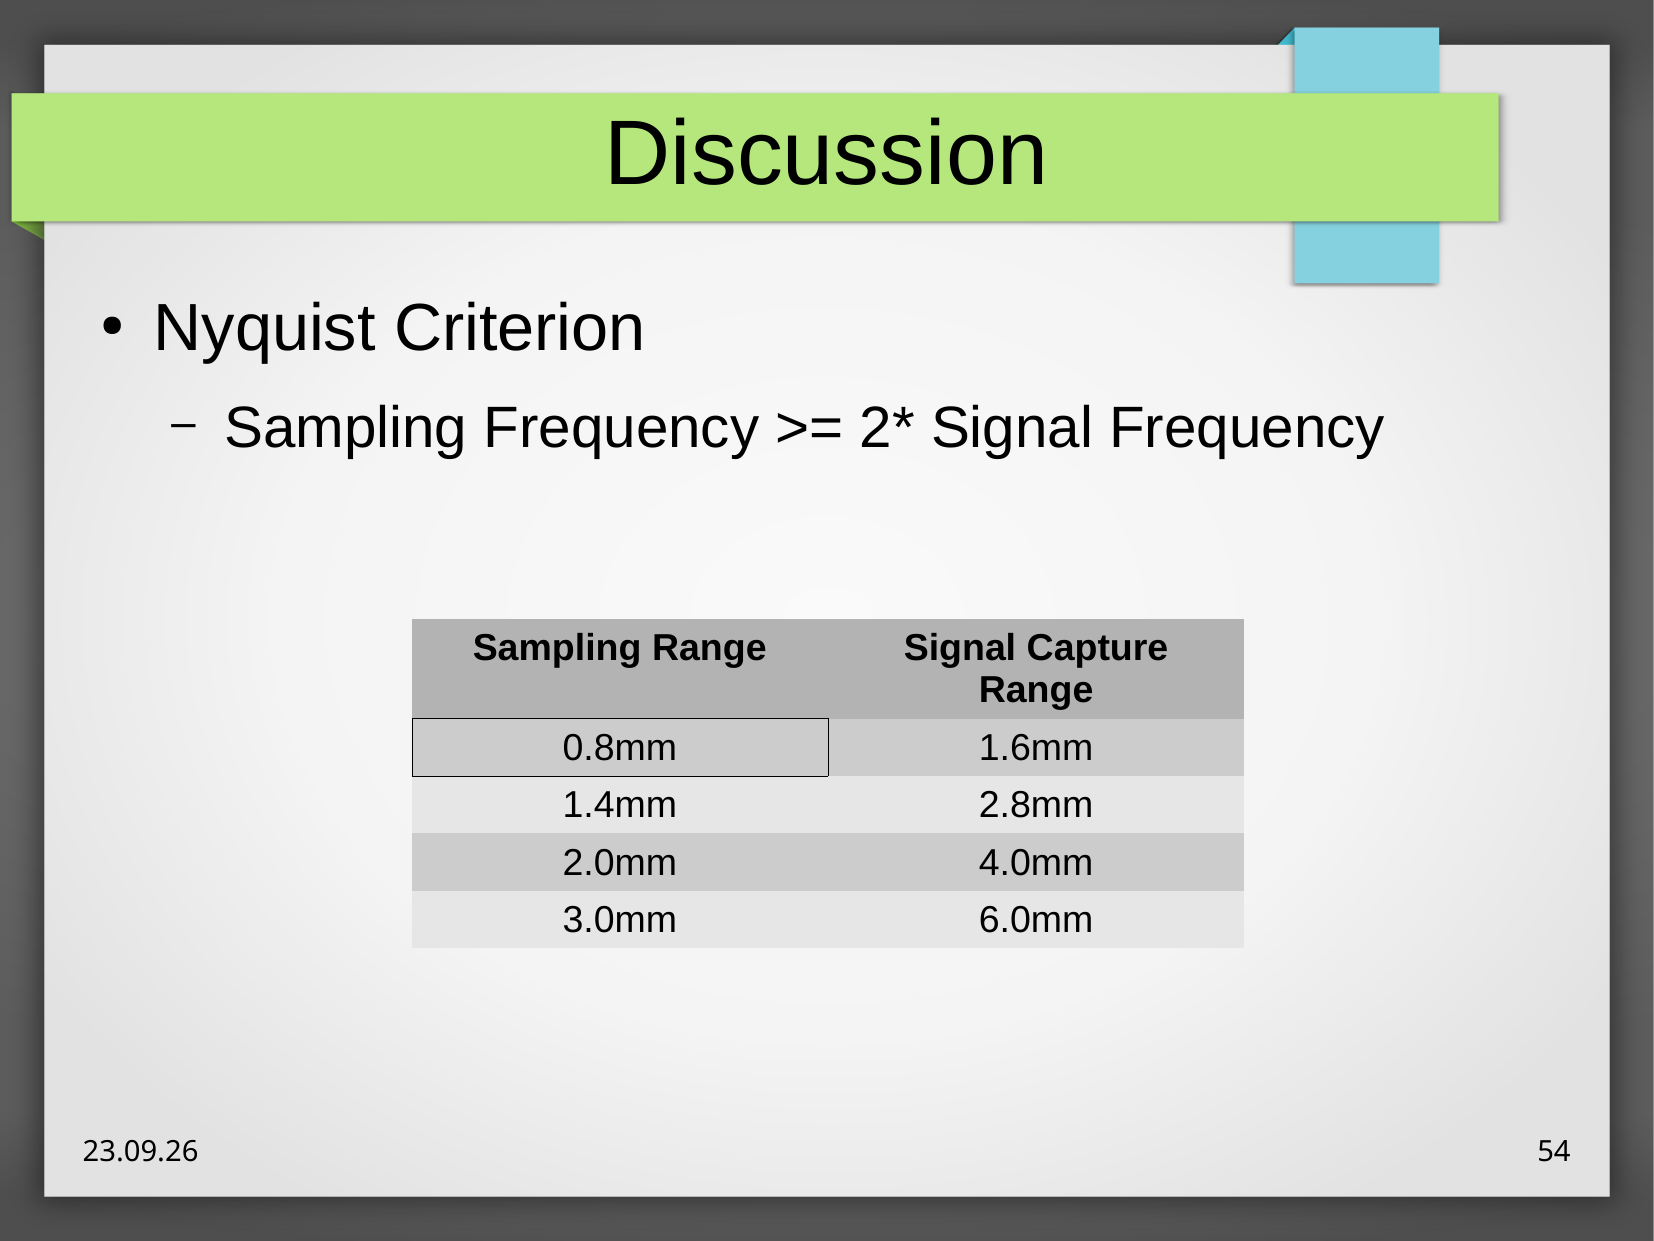

# Discussion
Nyquist Criterion
Sampling Frequency >= 2* Signal Frequency
| Sampling Range | Signal Capture Range |
| --- | --- |
| 0.8mm | 1.6mm |
| 1.4mm | 2.8mm |
| 2.0mm | 4.0mm |
| 3.0mm | 6.0mm |
54